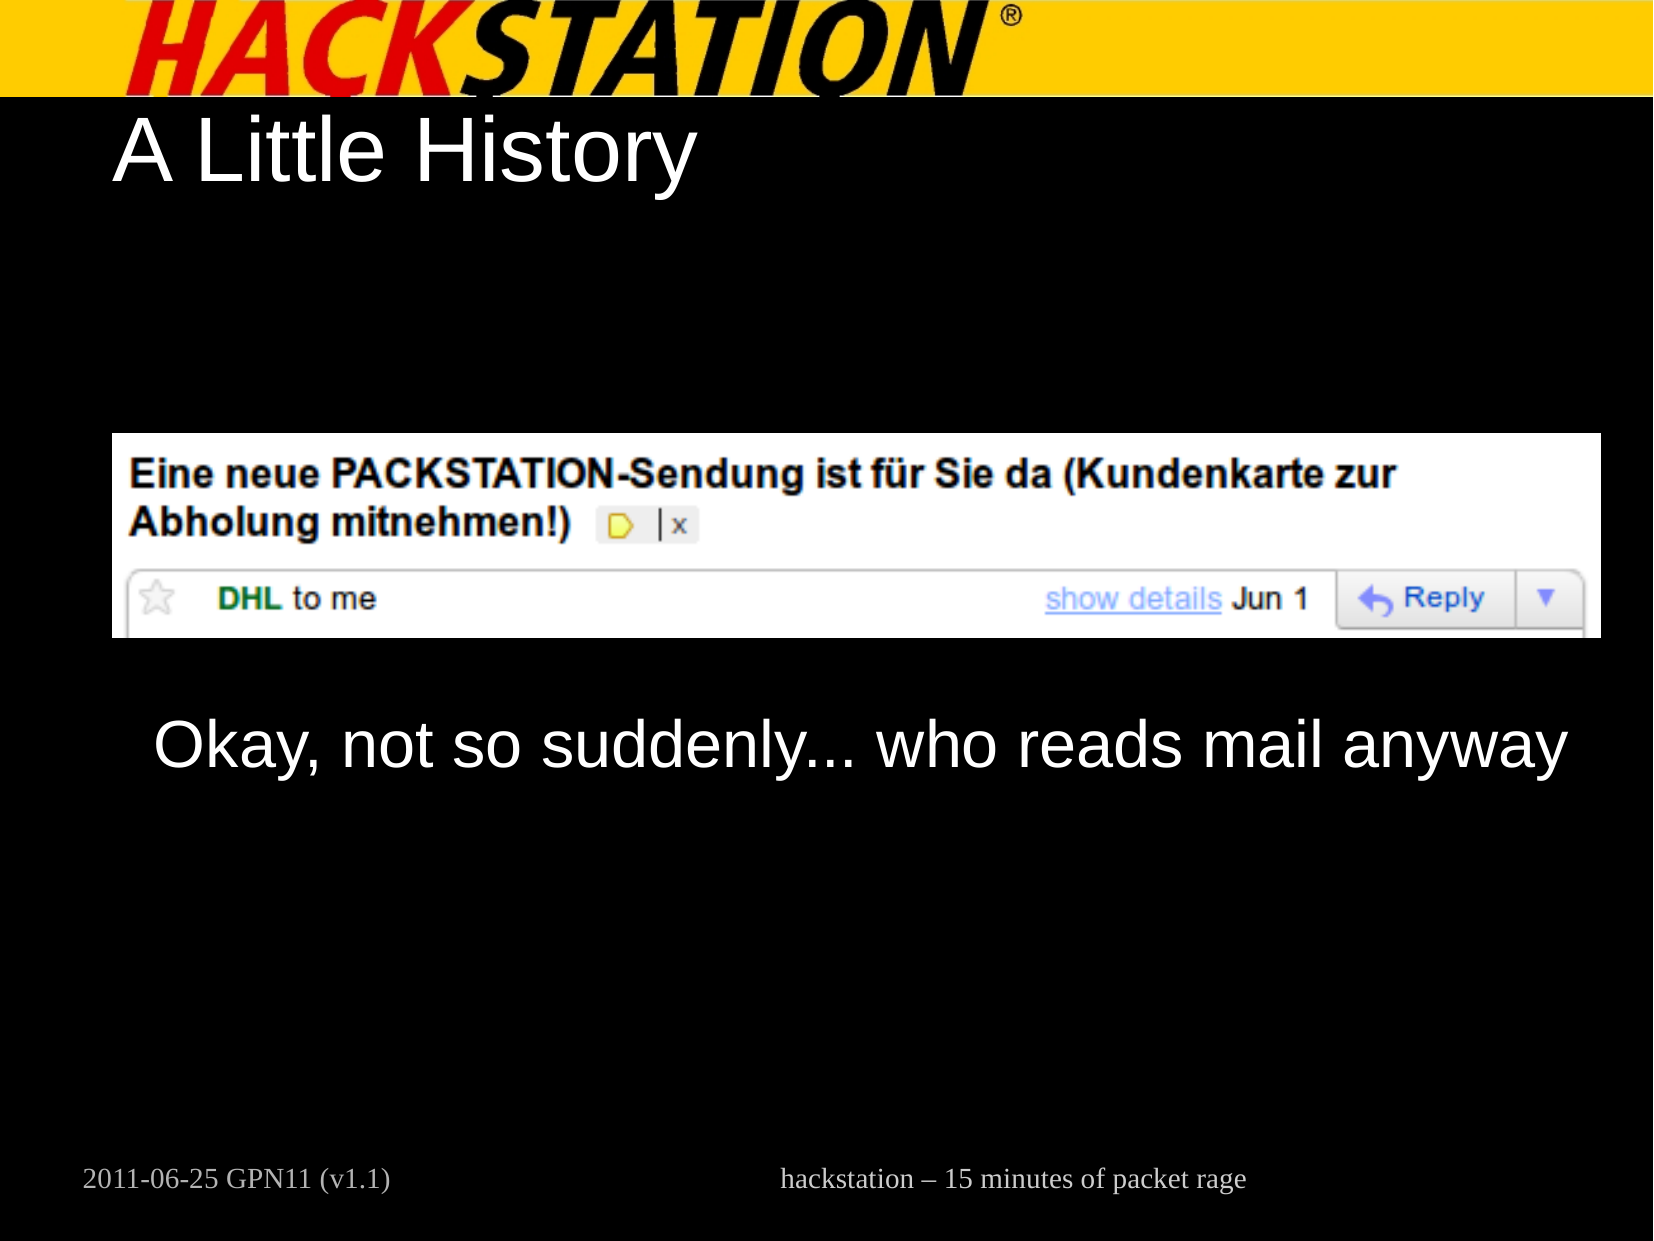

# A Little History
Okay, not so suddenly... who reads mail anyway